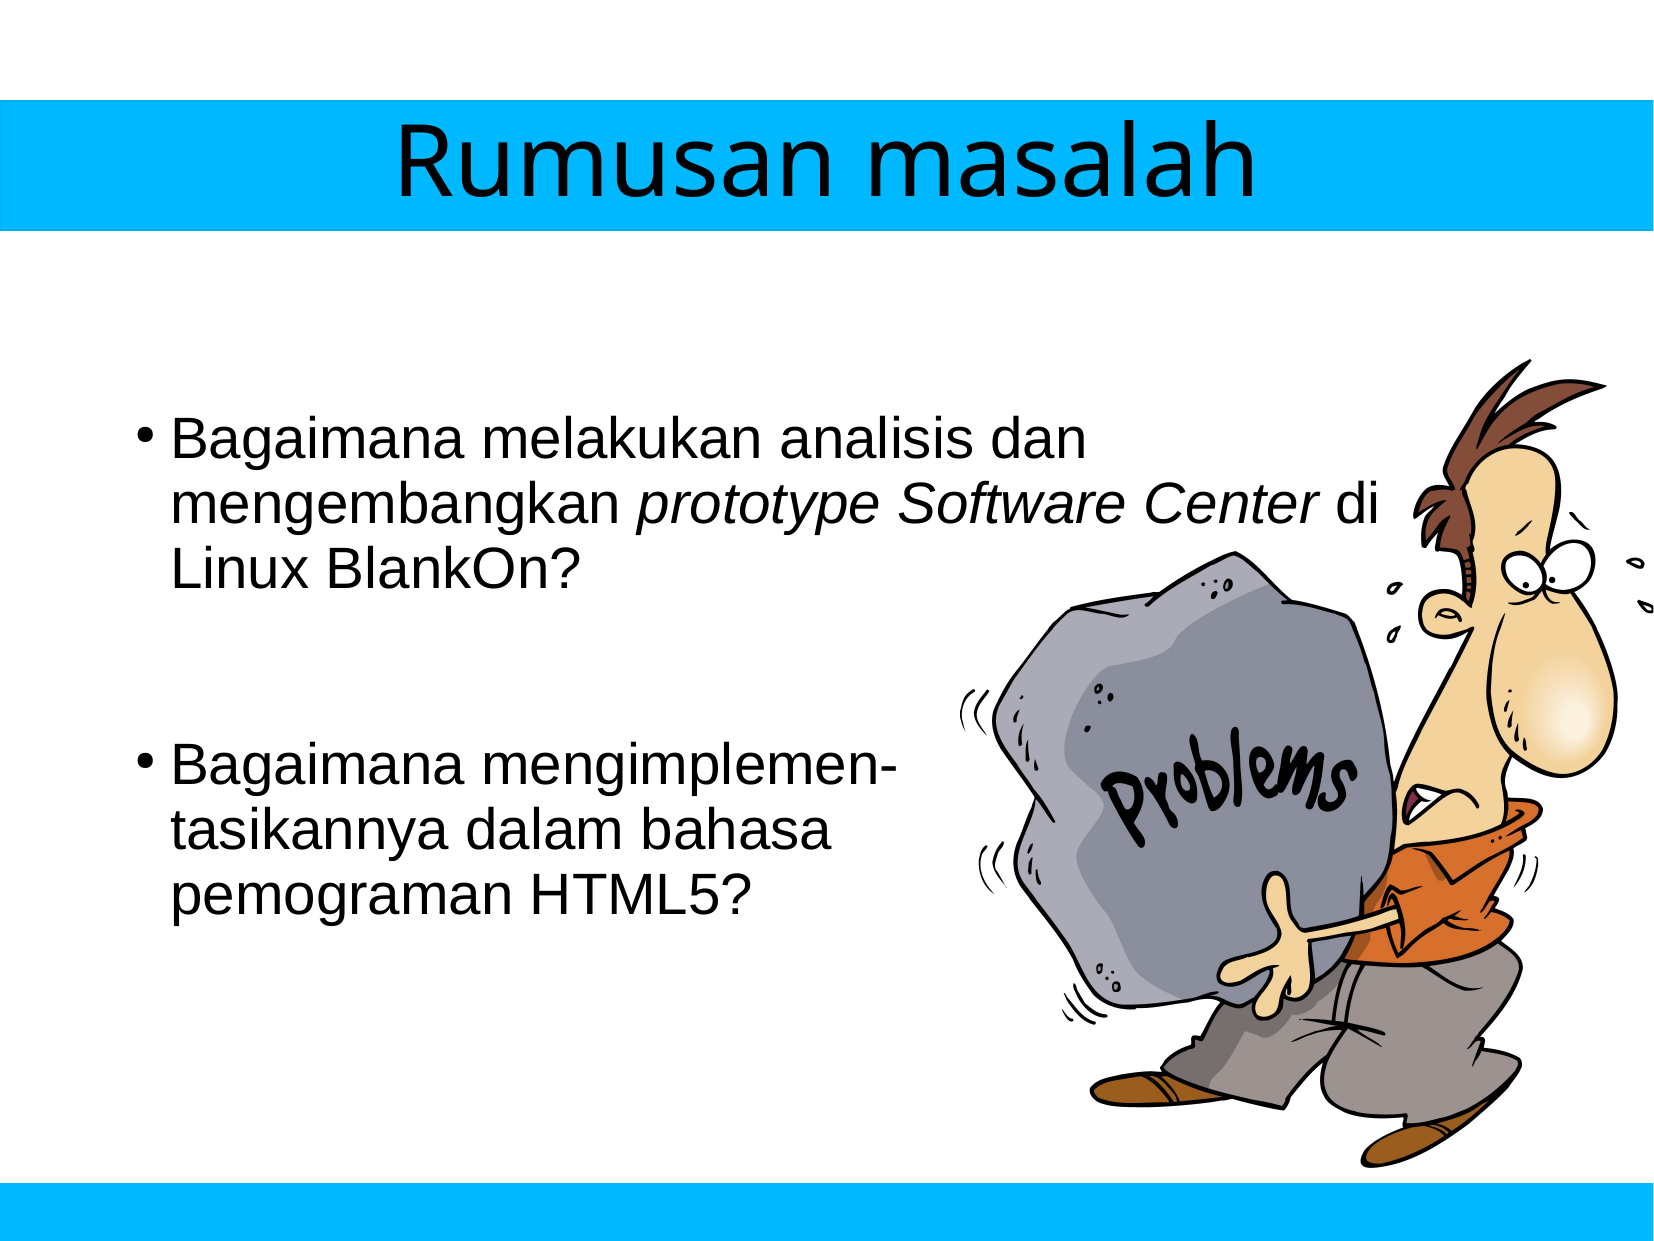

Rumusan masalah
Bagaimana melakukan analisis dan mengembangkan prototype Software Center di Linux BlankOn?
Bagaimana mengimplemen-
tasikannya dalam bahasa
pemograman HTML5?